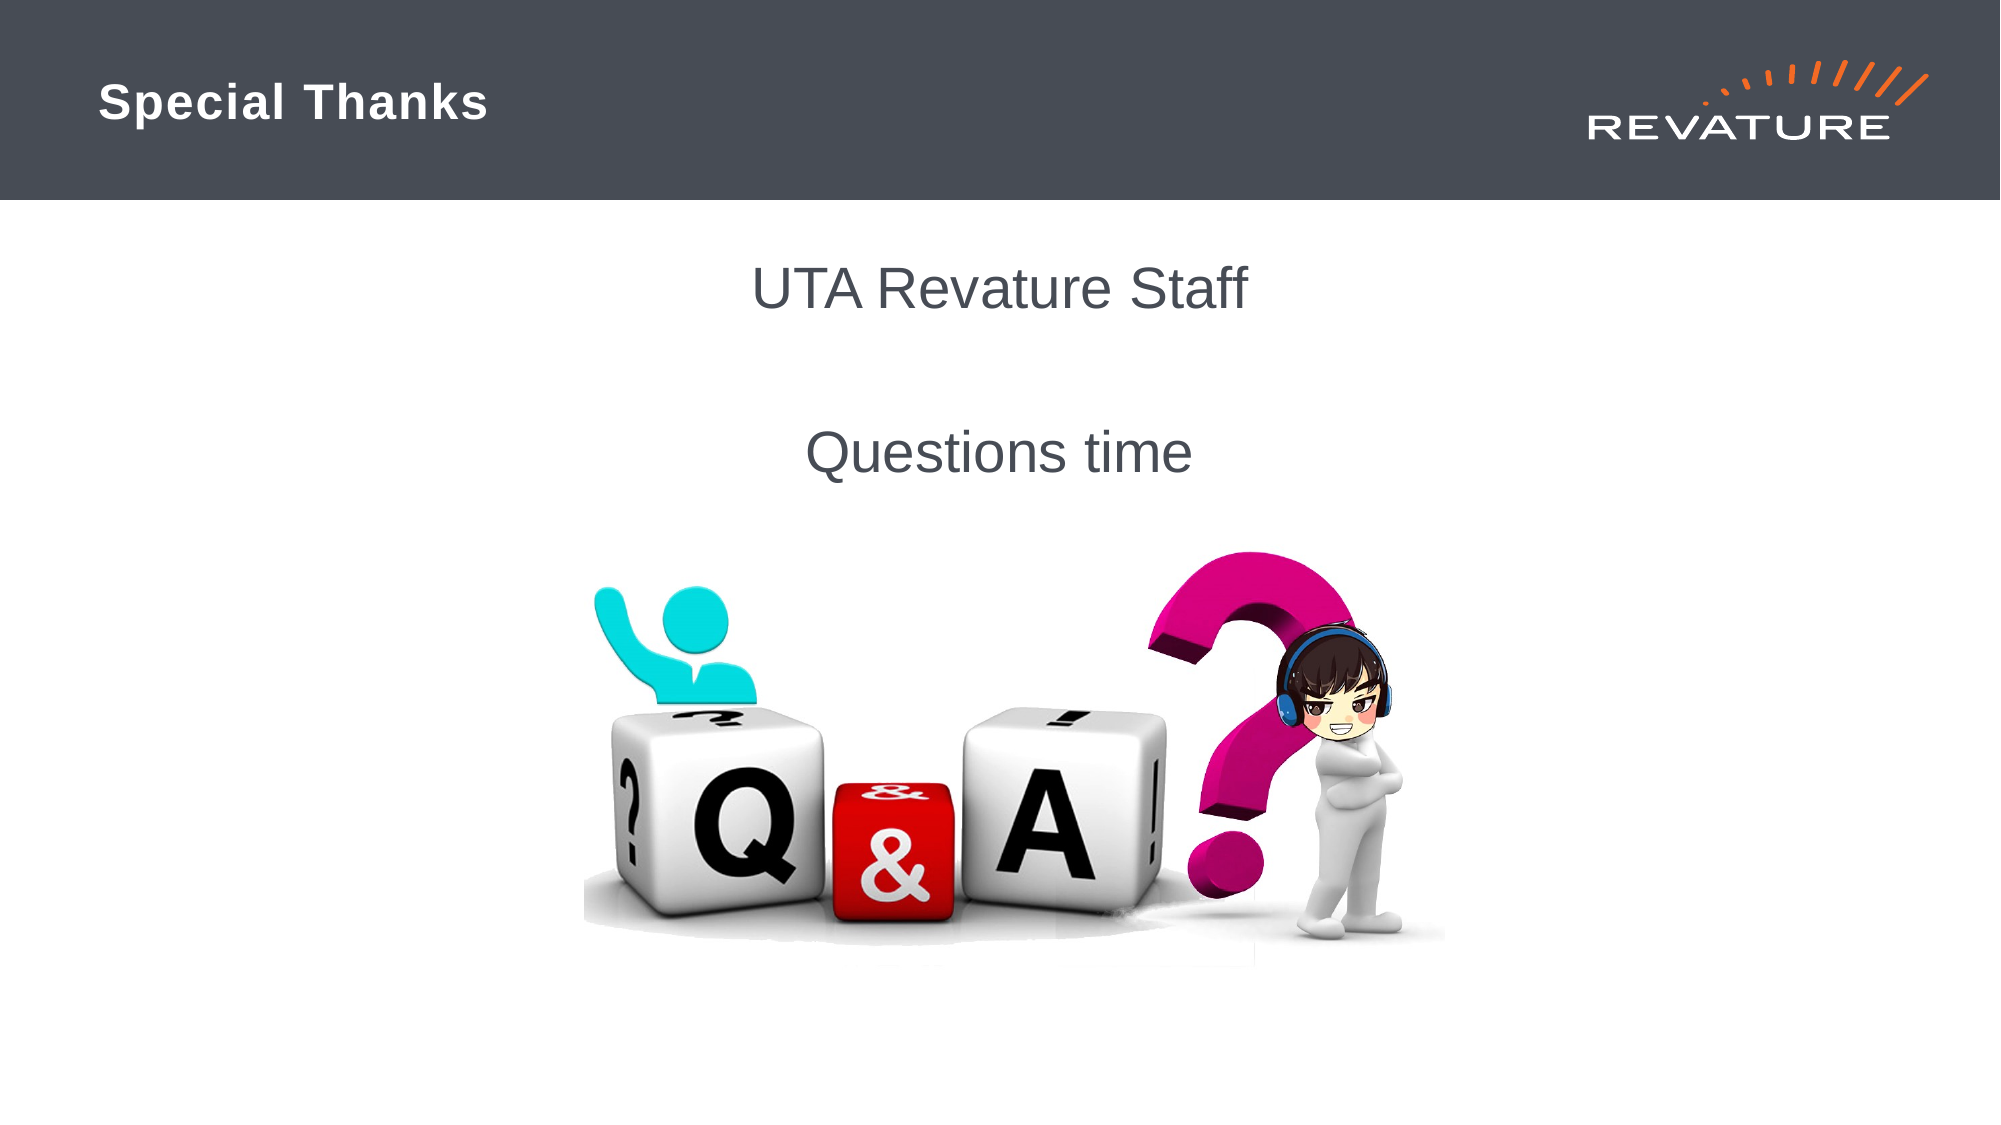

# Special Thanks
UTA Revature Staff
Questions time